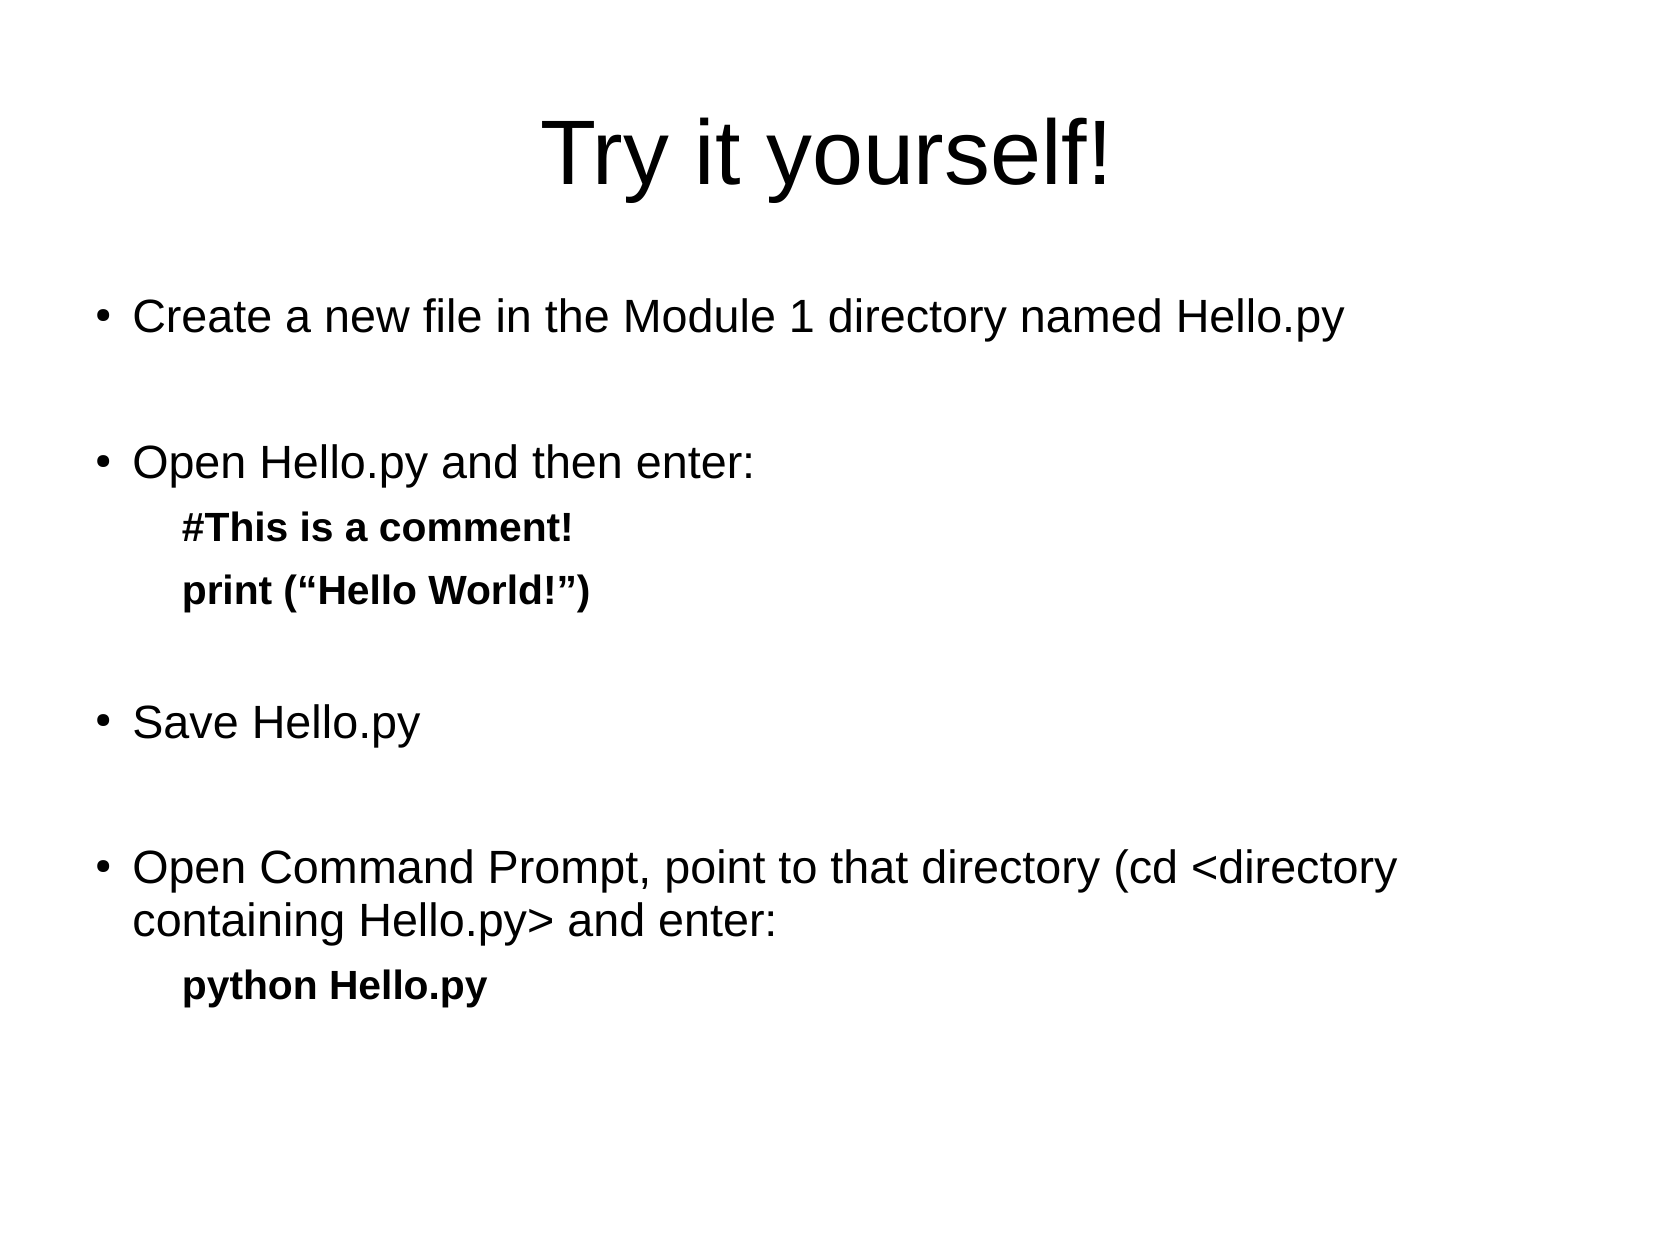

# Try it yourself!
Create a new file in the Module 1 directory named Hello.py
Open Hello.py and then enter:
#This is a comment!
print (“Hello World!”)
Save Hello.py
Open Command Prompt, point to that directory (cd <directory containing Hello.py> and enter:
python Hello.py